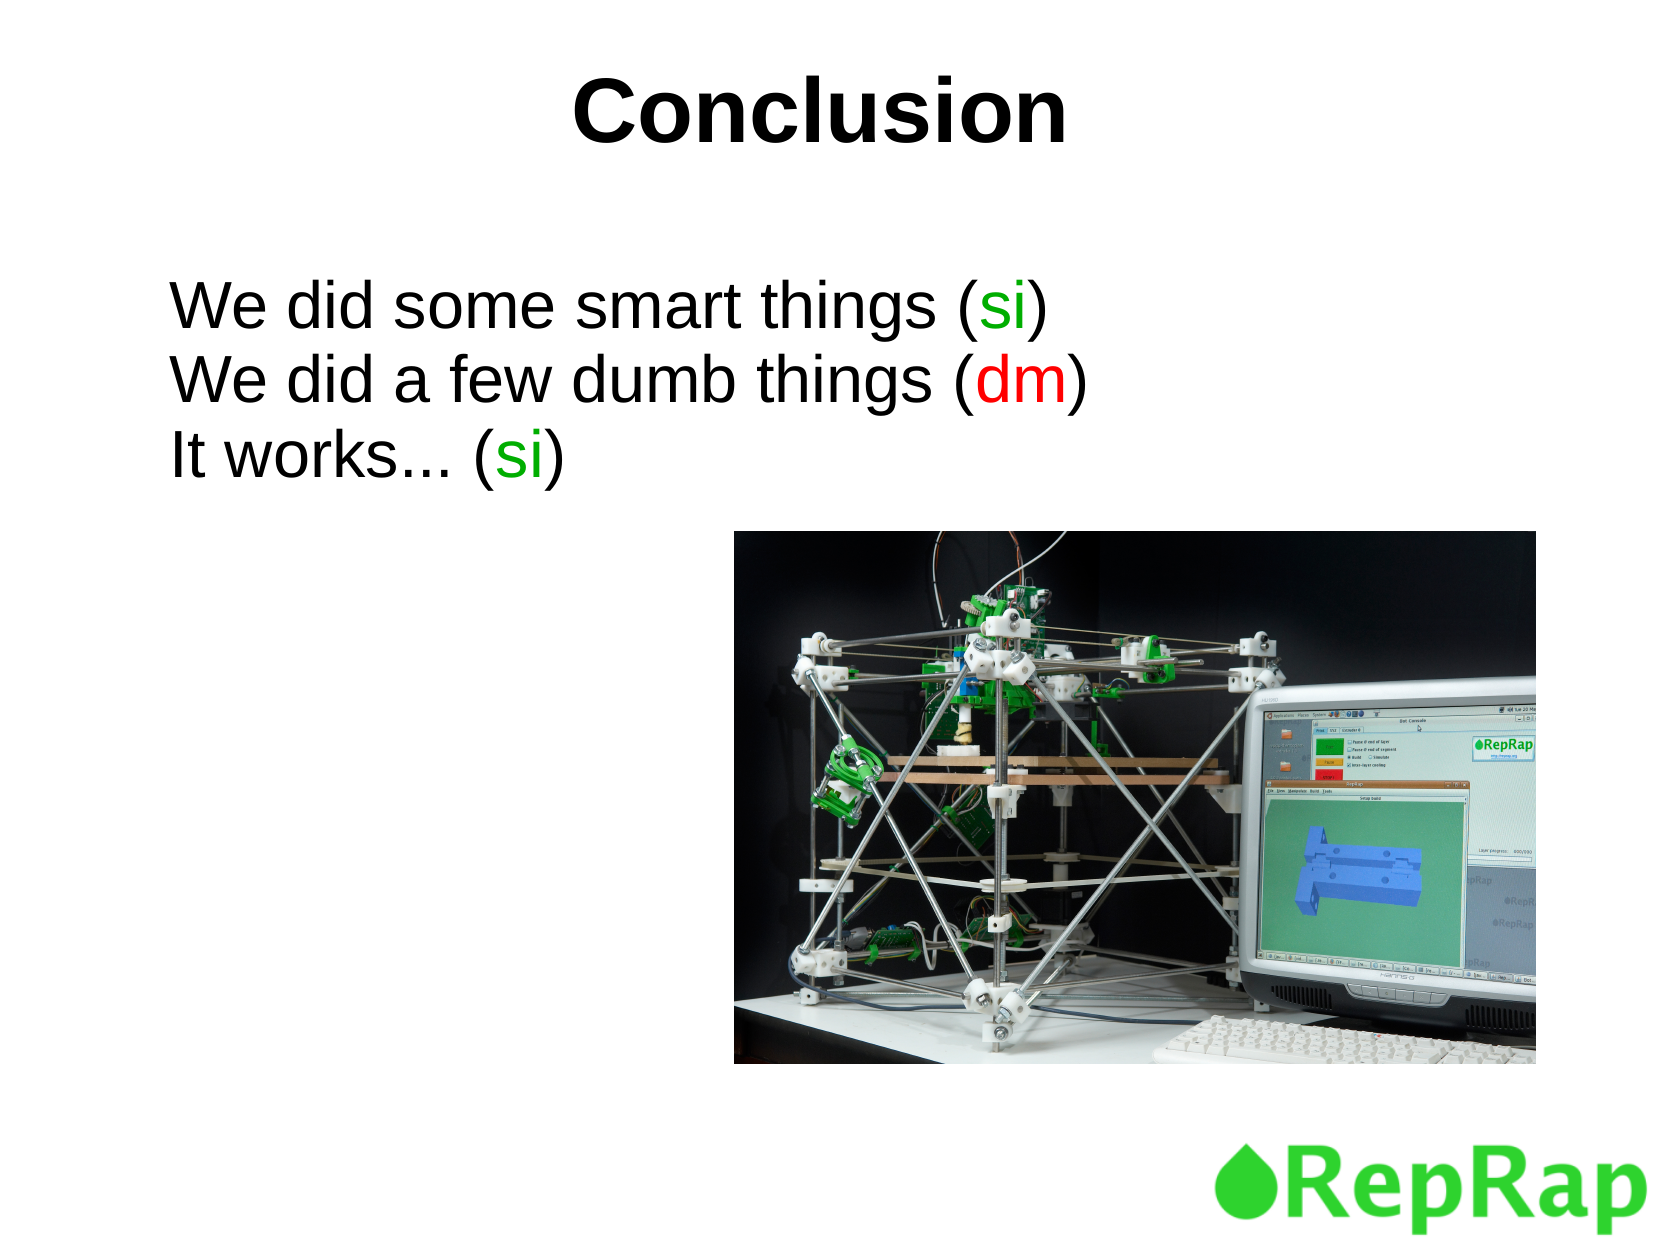

# Conclusion
 We did some smart things (si)
 We did a few dumb things (dm)
 It works... (si)